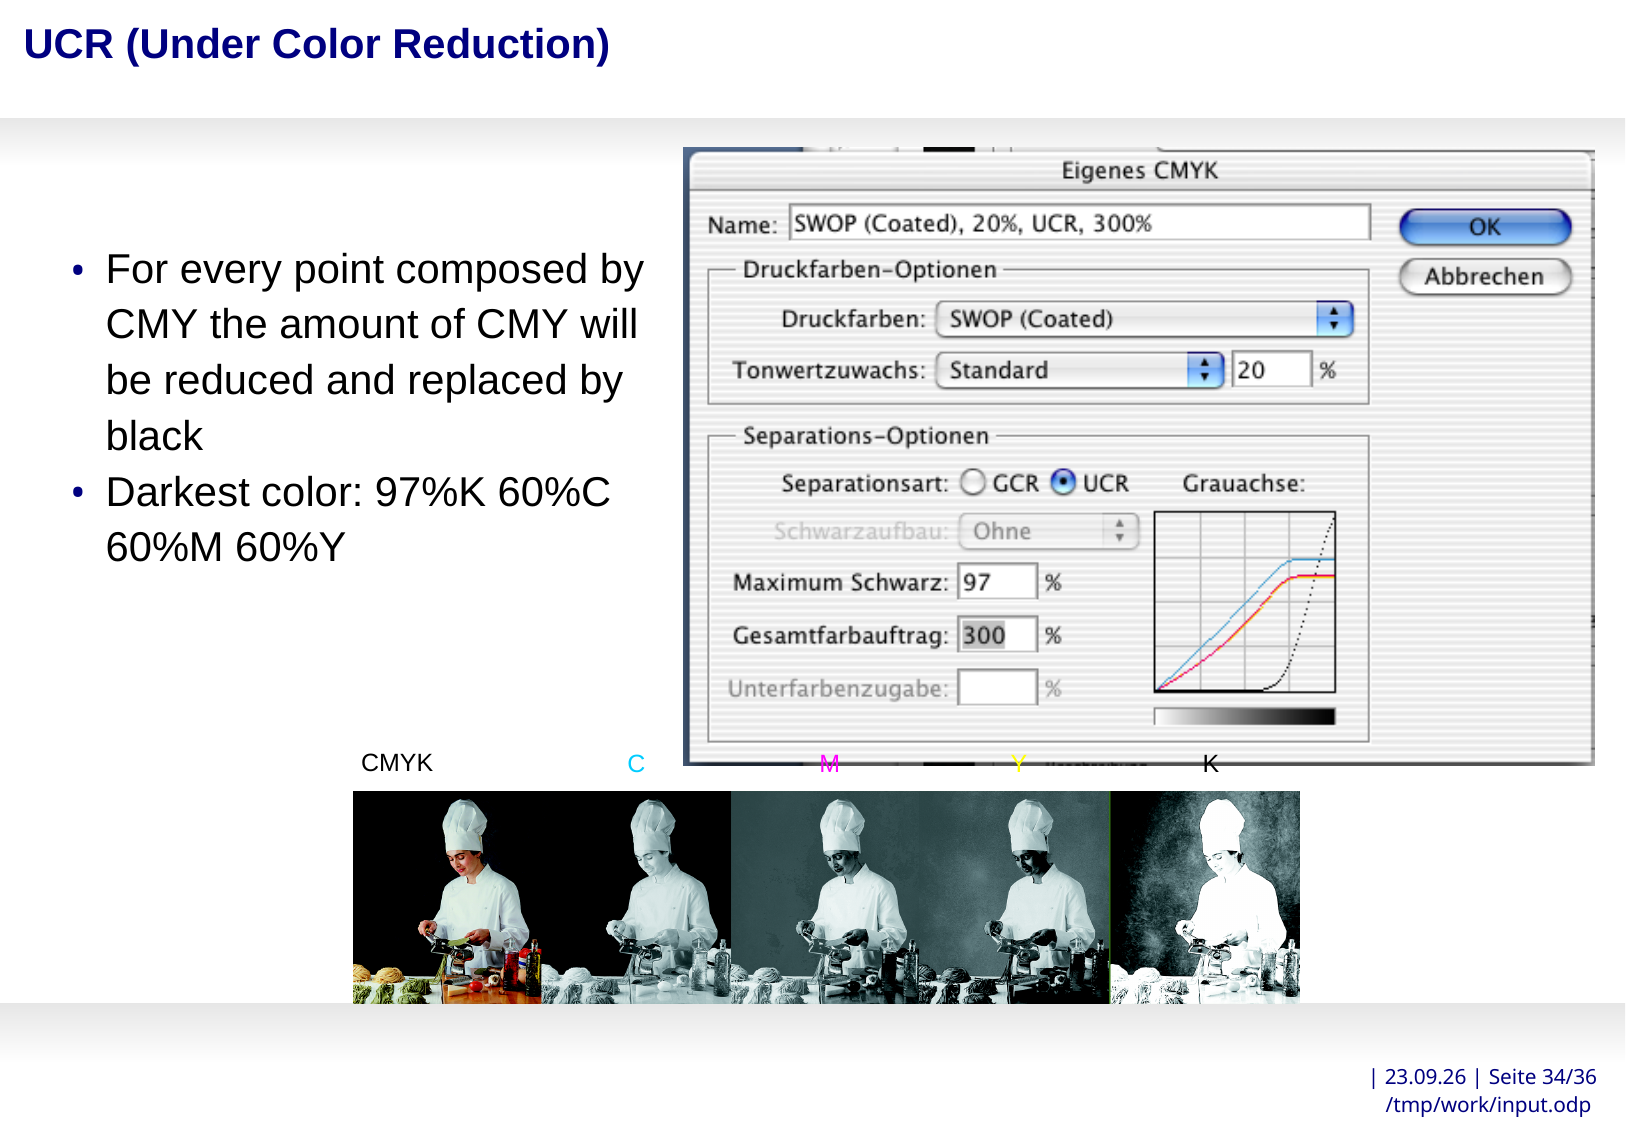

# UCR (Under Color Reduction)
For every point composed by CMY the amount of CMY will be reduced and replaced by black
Darkest color: 97%K 60%C 60%M 60%Y
CMYK
C
M
Y
K